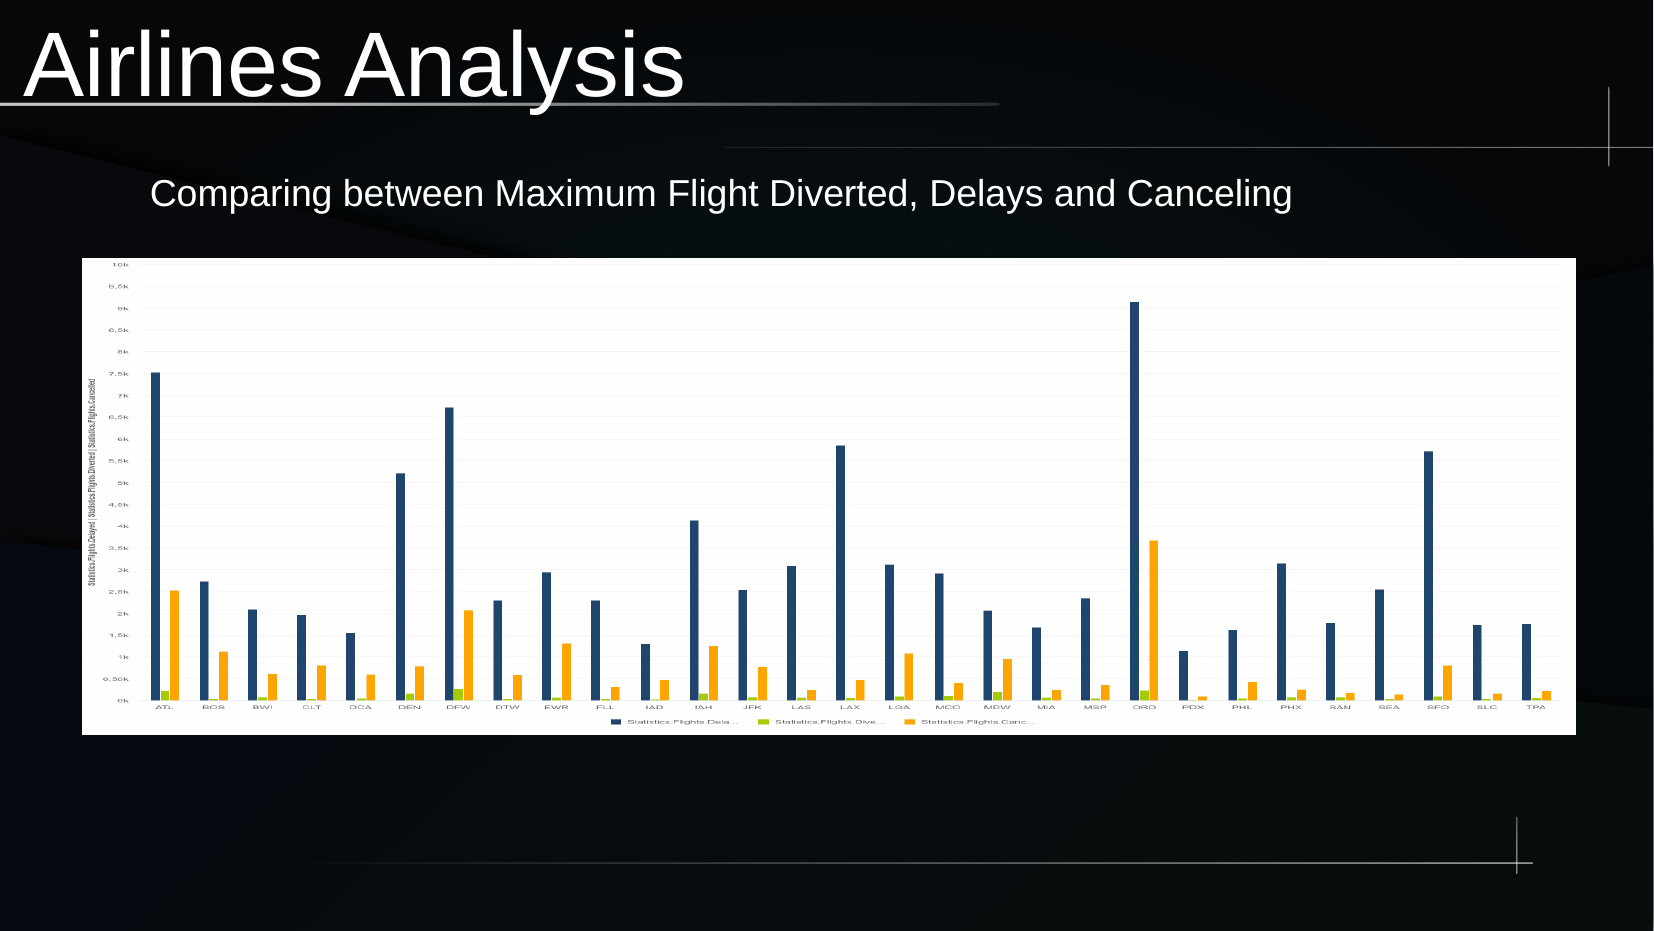

# Airlines Analysis
Comparing between Maximum Flight Diverted, Delays and Canceling